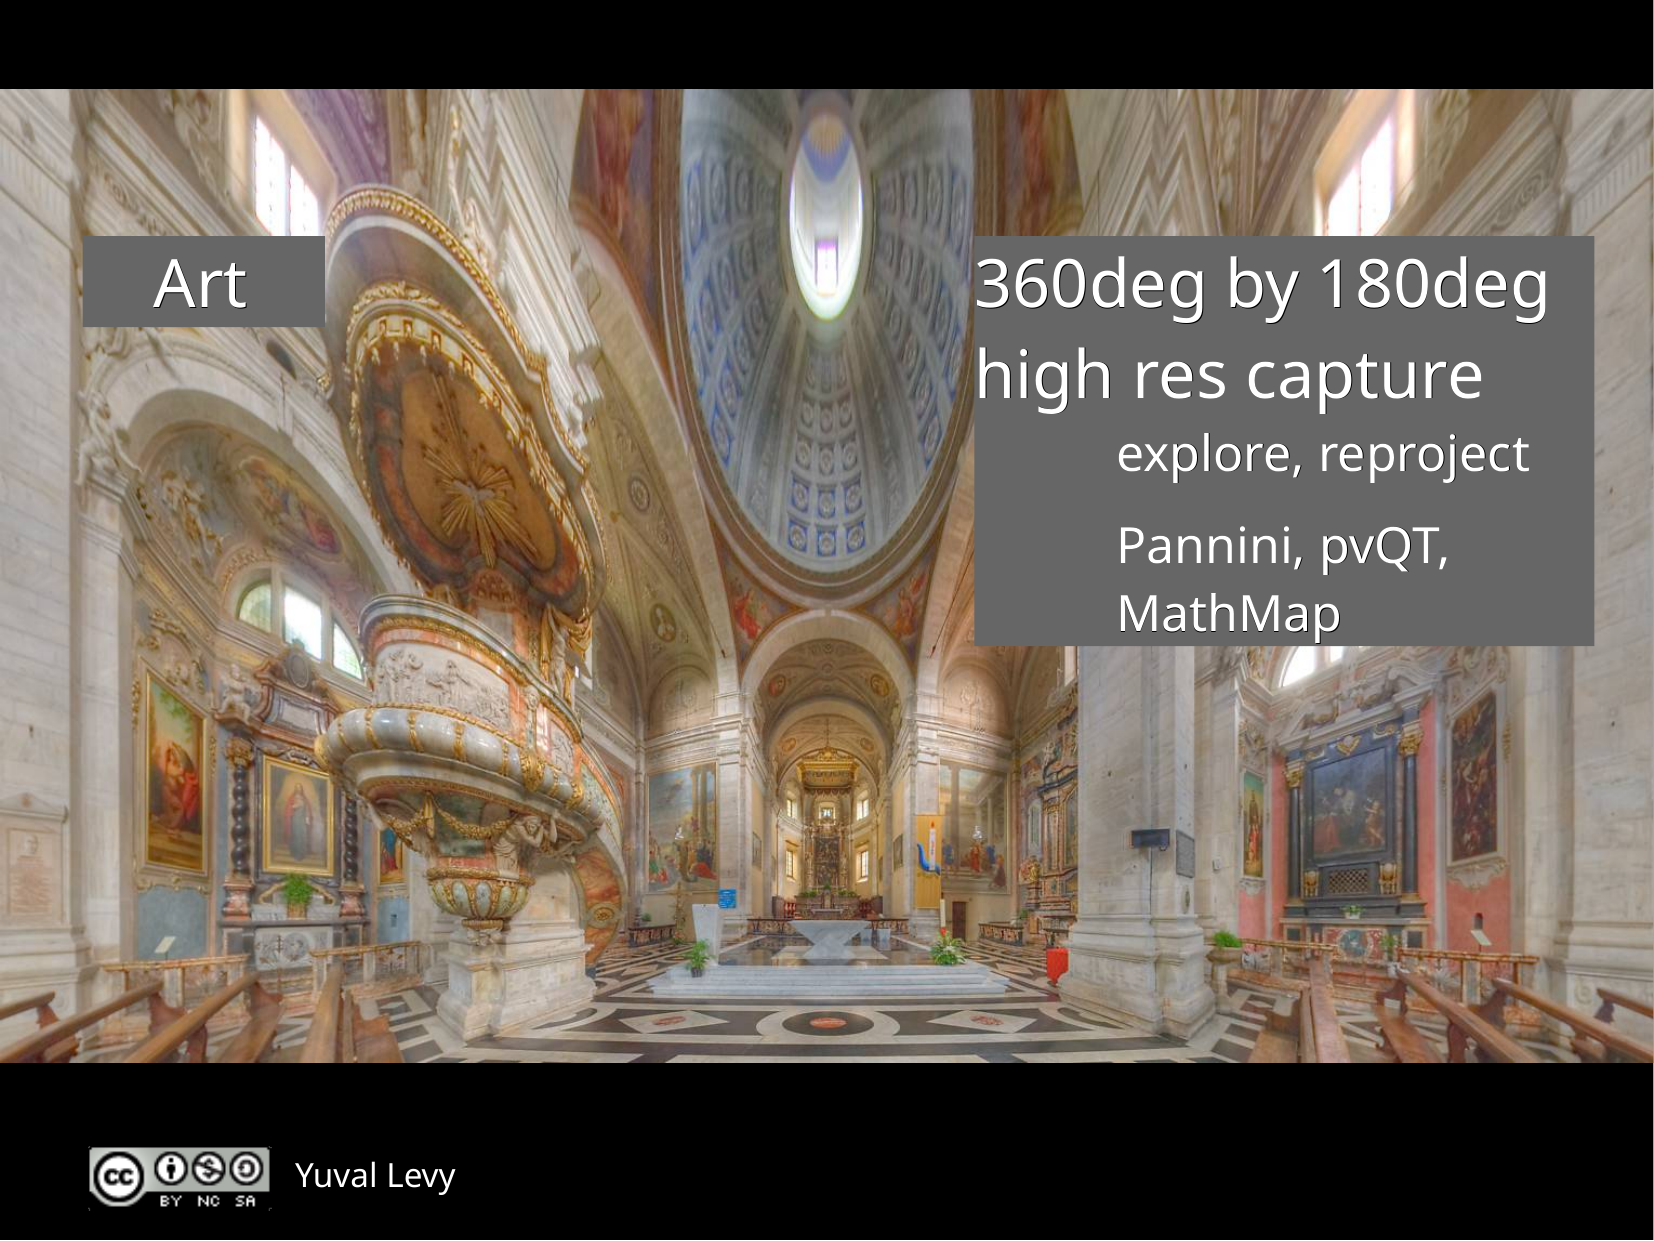

Art
# 360deg by 180deg high res capture
explore, reproject
Pannini, pvQT, MathMap
Yuval Levy